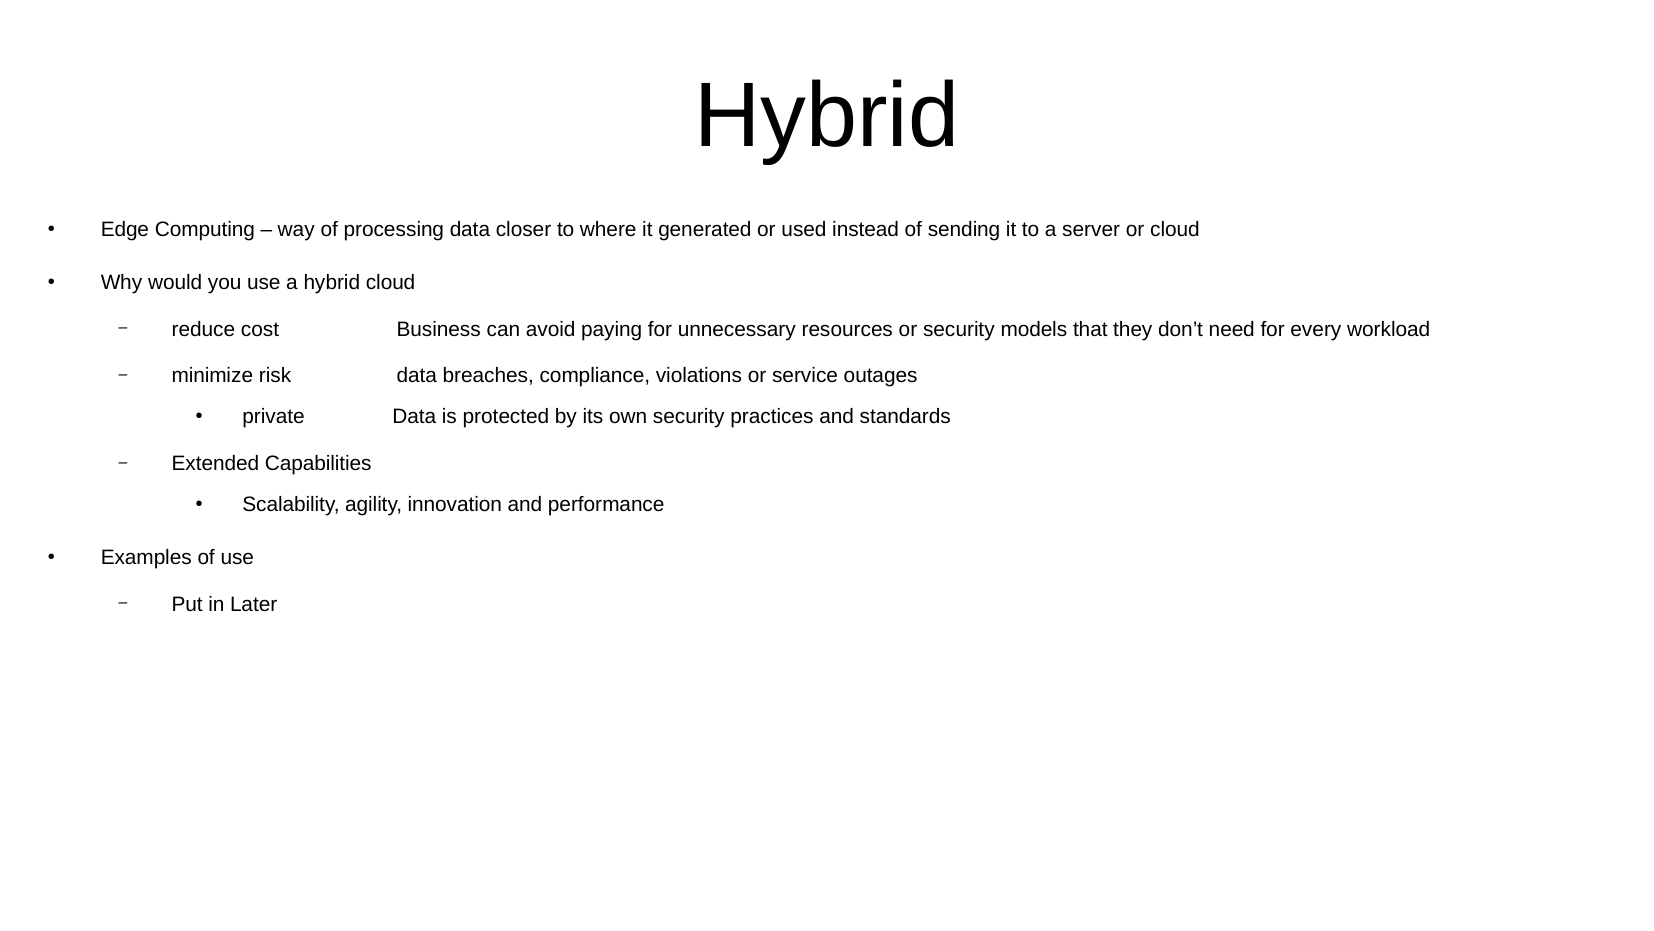

# Hybrid
Edge Computing – way of processing data closer to where it generated or used instead of sending it to a server or cloud
Why would you use a hybrid cloud
reduce cost		Business can avoid paying for unnecessary resources or security models that they don’t need for every workload
minimize risk		data breaches, compliance, violations or service outages
private		Data is protected by its own security practices and standards
Extended Capabilities
Scalability, agility, innovation and performance
Examples of use
Put in Later